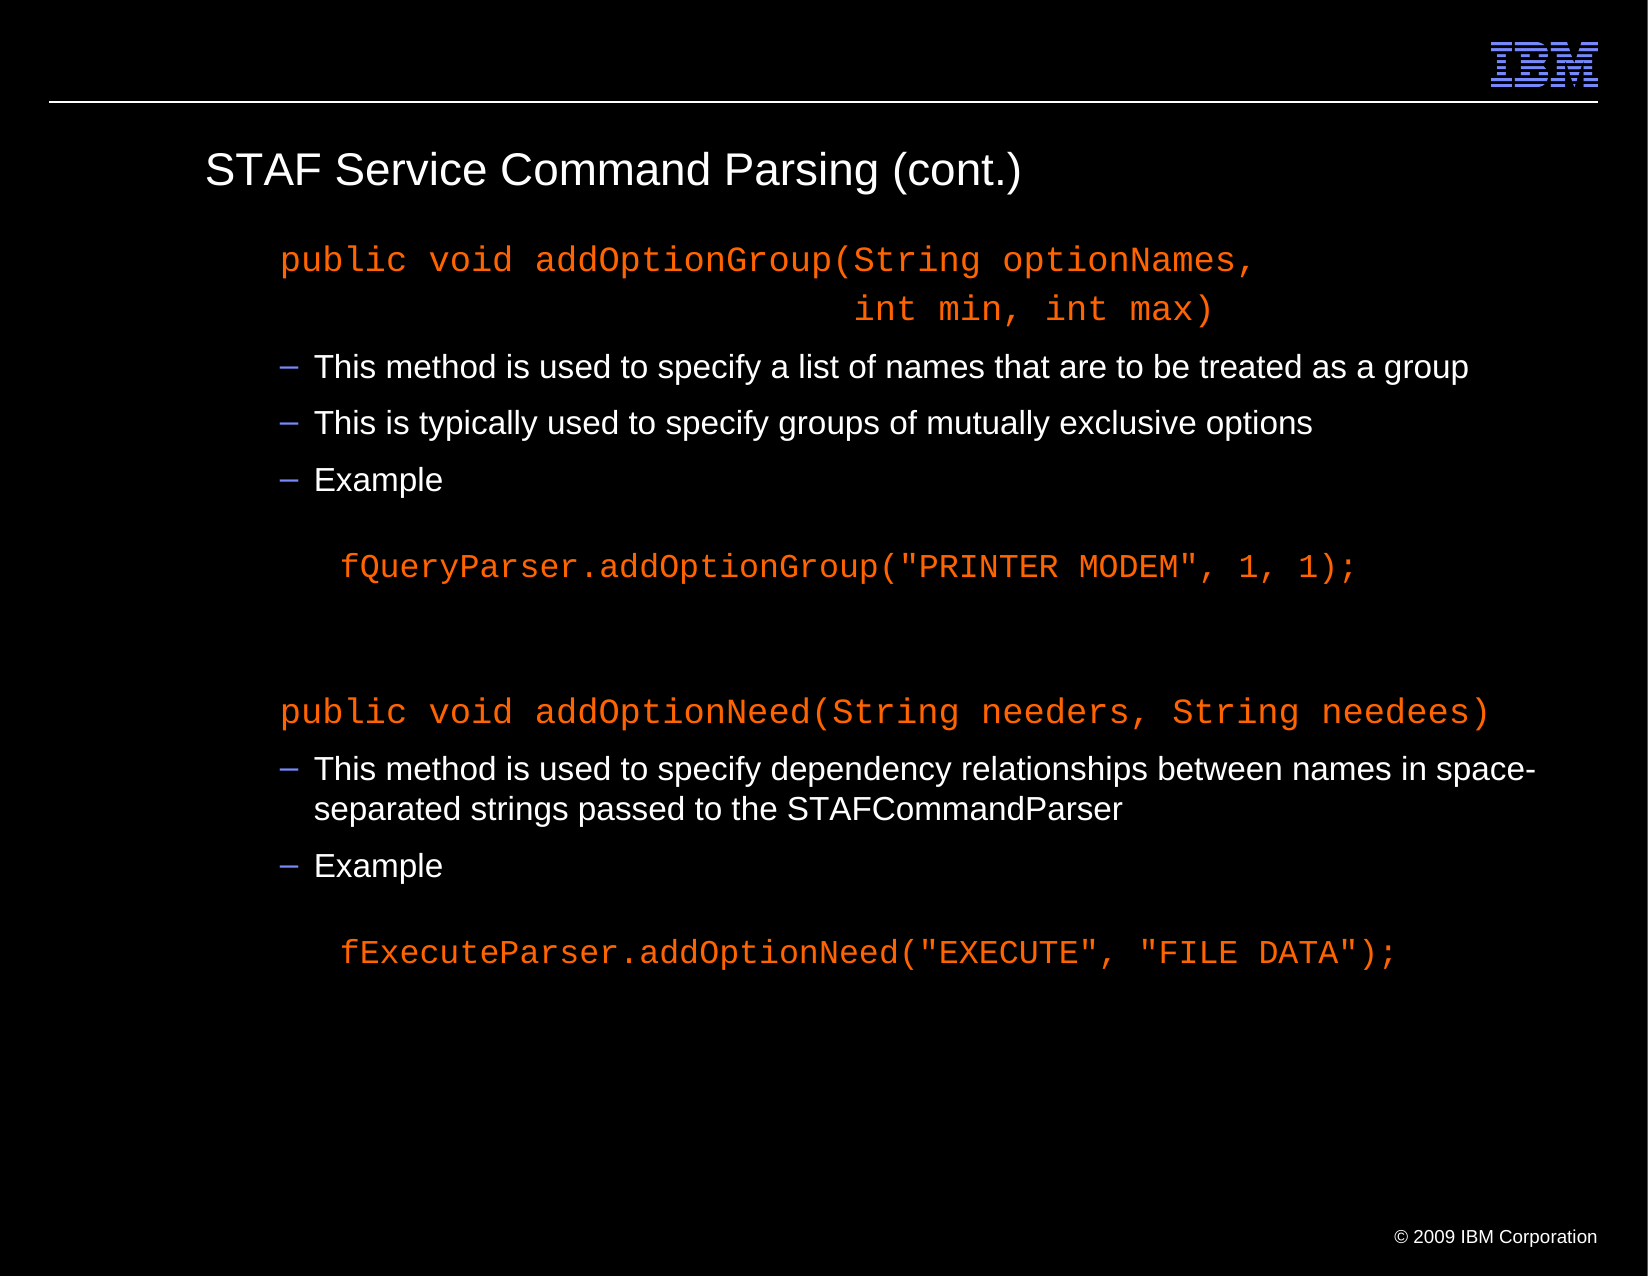

# STAF Service Command Parsing (cont.)
public void addOptionGroup(String optionNames,
 int min, int max)
This method is used to specify a list of names that are to be treated as a group
This is typically used to specify groups of mutually exclusive options
Example
 fQueryParser.addOptionGroup("PRINTER MODEM", 1, 1);
public void addOptionNeed(String needers, String needees)
This method is used to specify dependency relationships between names in space-separated strings passed to the STAFCommandParser
Example
 fExecuteParser.addOptionNeed("EXECUTE", "FILE DATA");